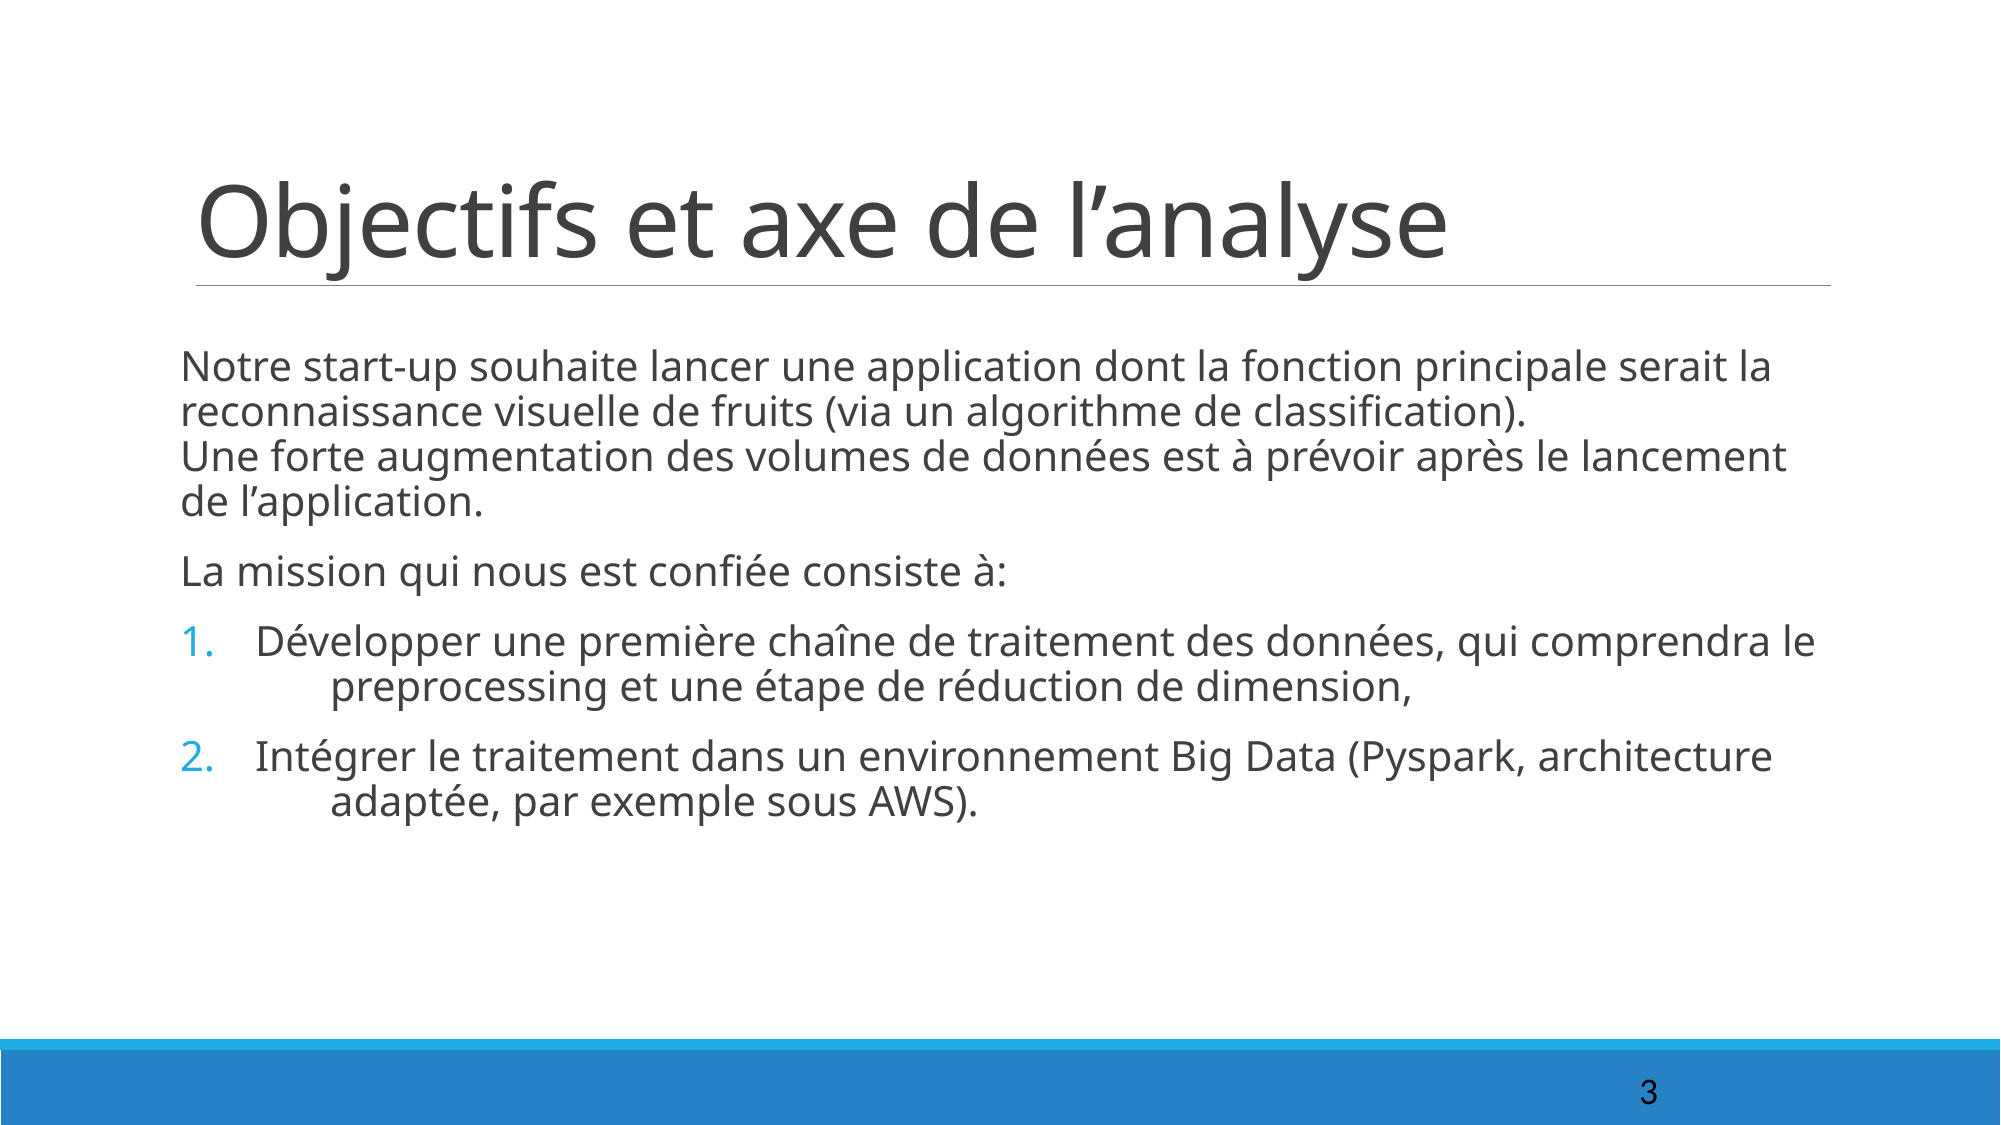

# Objectifs et axe de l’analyse
Notre start-up souhaite lancer une application dont la fonction principale serait la reconnaissance visuelle de fruits (via un algorithme de classification).
Une forte augmentation des volumes de données est à prévoir après le lancement de l’application.
La mission qui nous est confiée consiste à:
Développer une première chaîne de traitement des données, qui comprendra le preprocessing et une étape de réduction de dimension,
Intégrer le traitement dans un environnement Big Data (Pyspark, architecture adaptée, par exemple sous AWS).
3